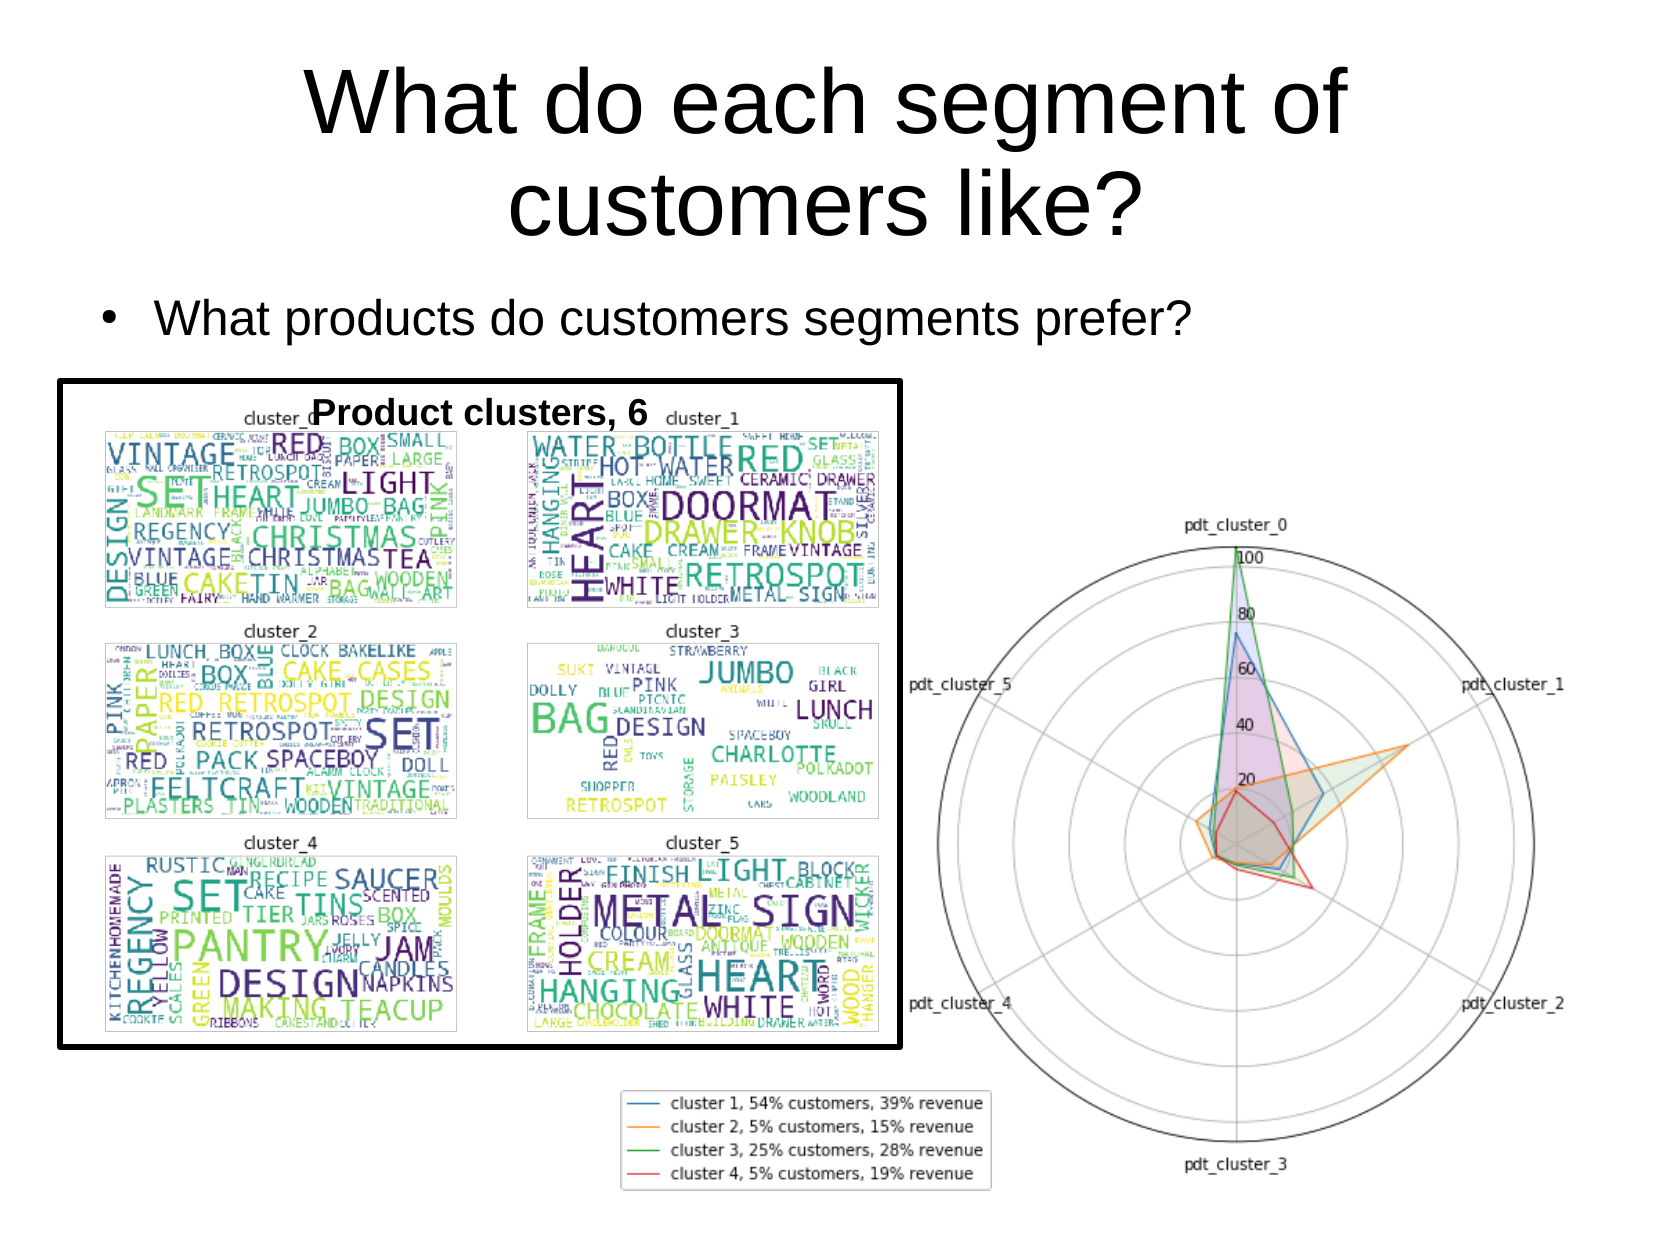

# What do each segment of customers like?
What products do customers segments prefer?
Product clusters, 6